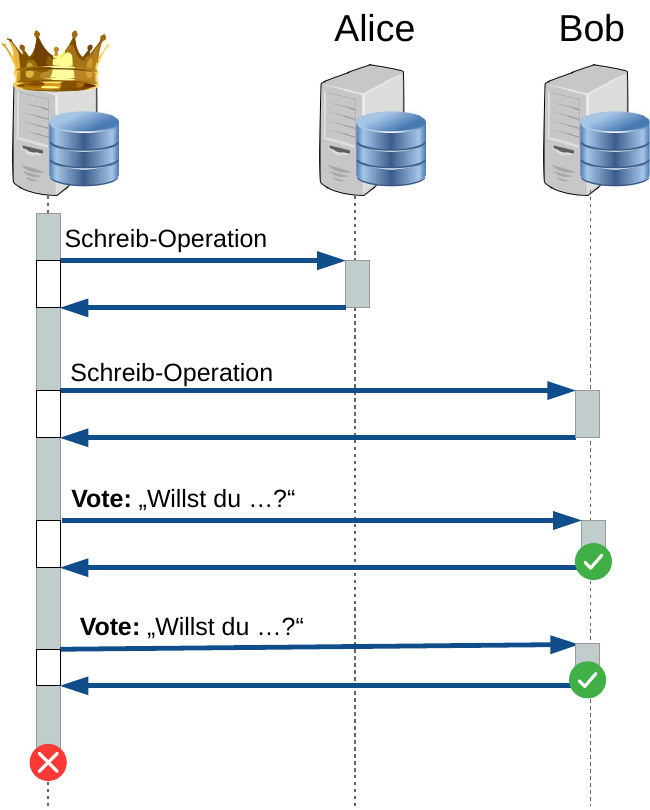

Alice
Bob
Schreib-Operation
Schreib-Operation
Vote: „Willst du …?“
Vote: „Willst du …?“